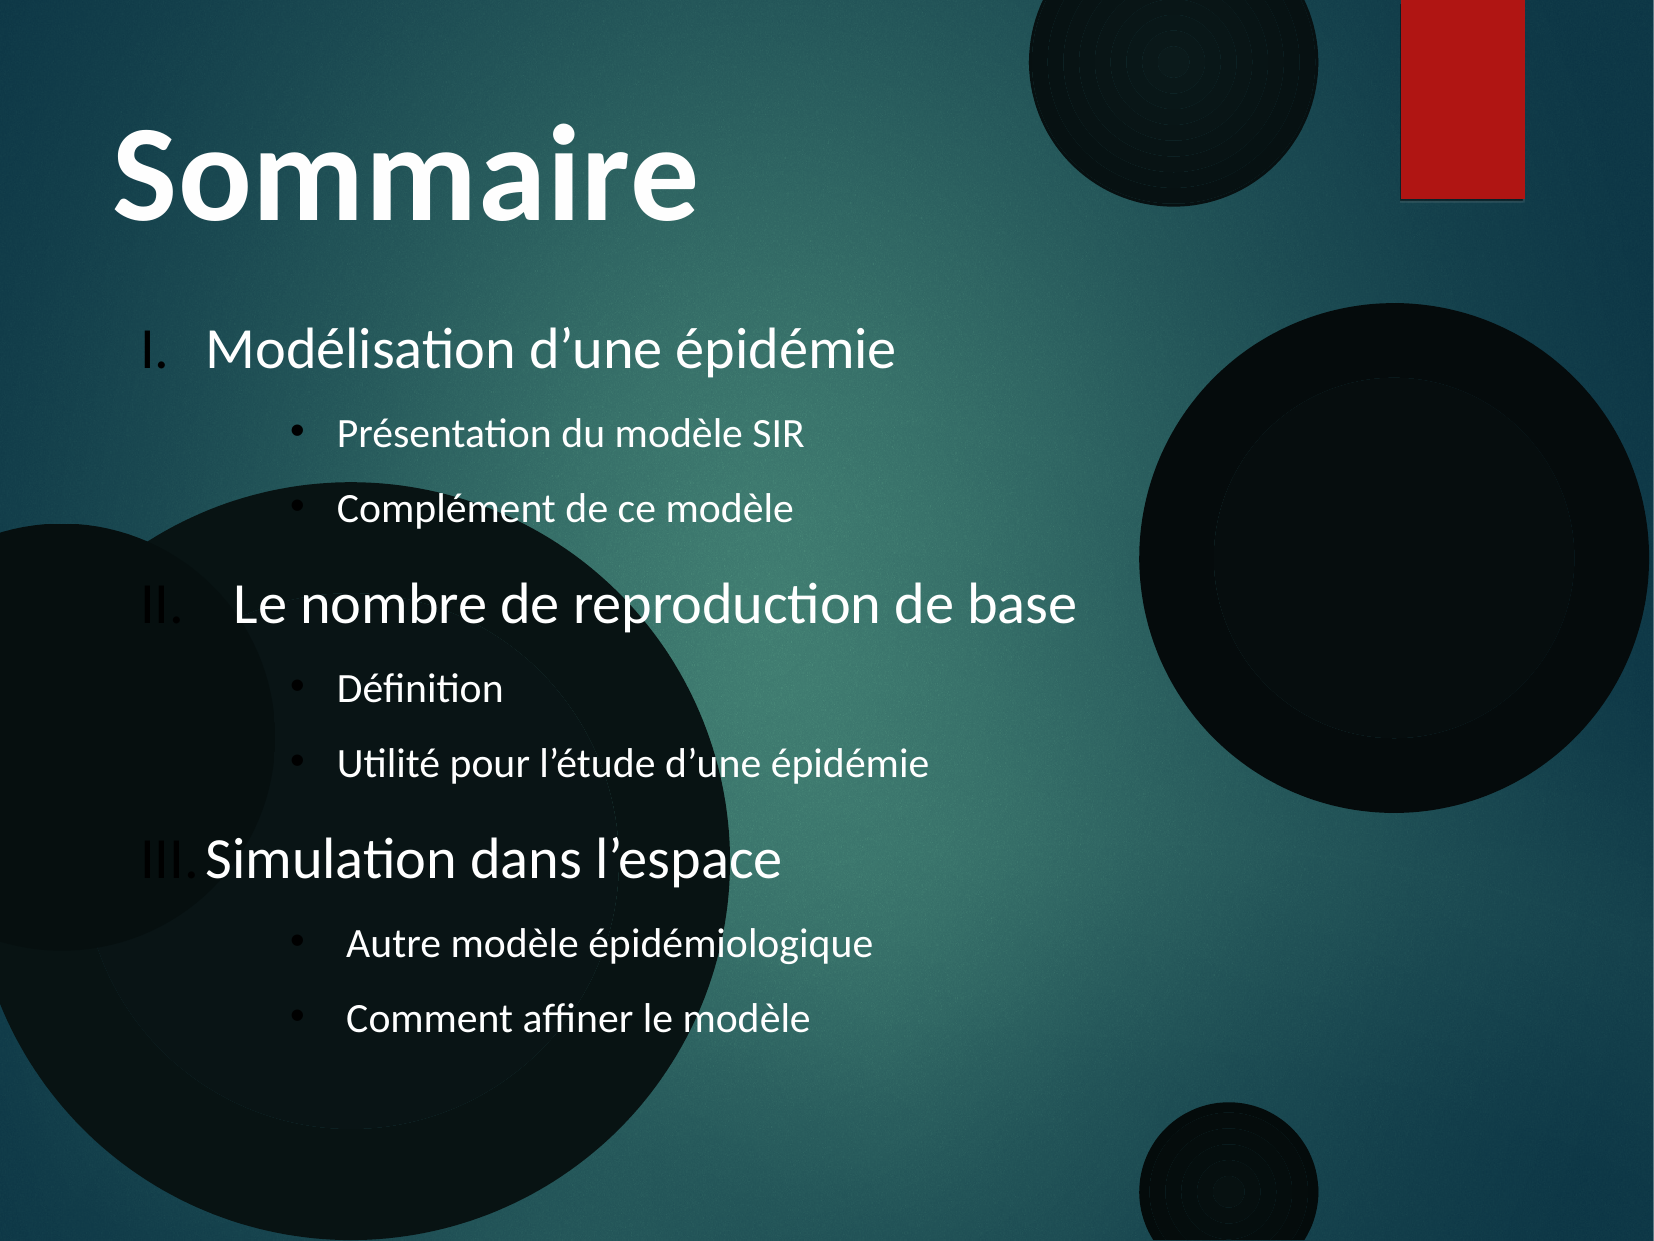

Sommaire
Modélisation d’une épidémie
Présentation du modèle SIR
Complément de ce modèle
Le nombre de reproduction de base
Définition
Utilité pour l’étude d’une épidémie
Simulation dans l’espace
Autre modèle épidémiologique
Comment affiner le modèle